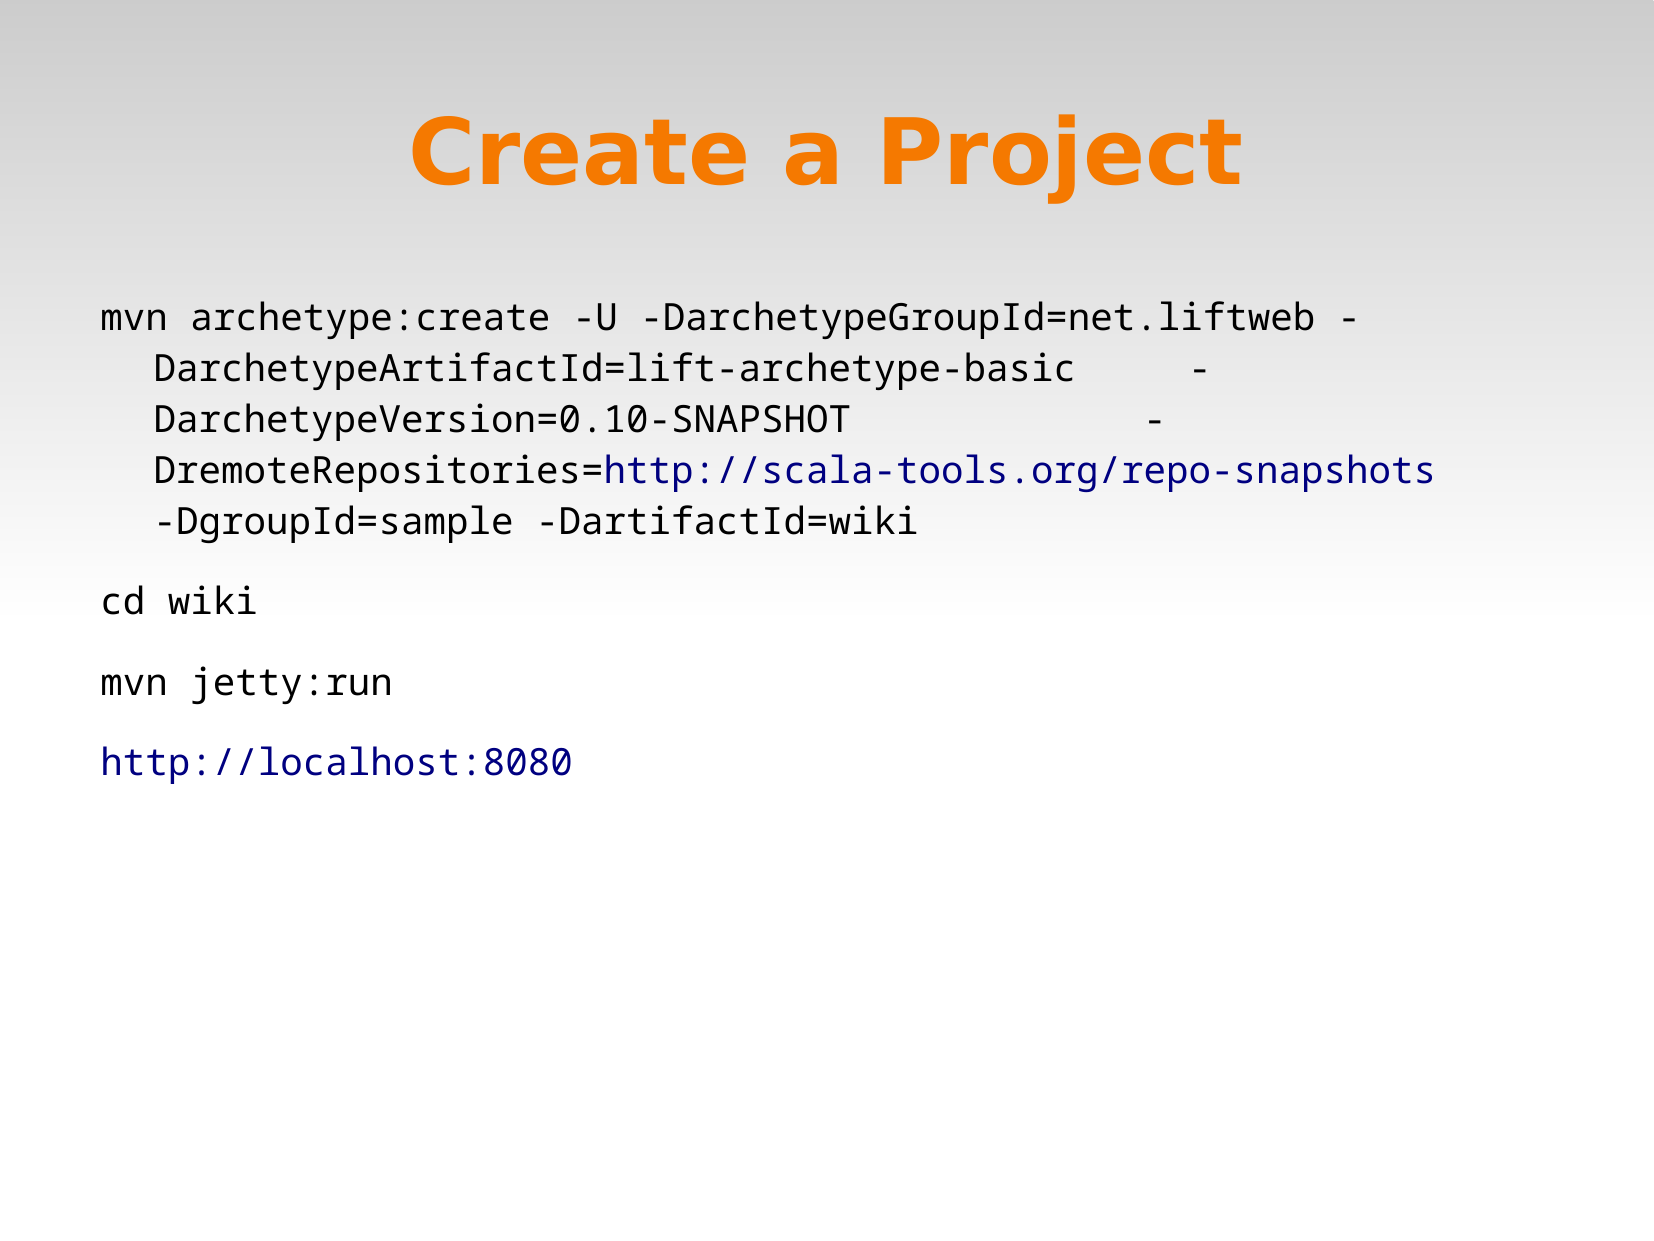

# Create a Project
mvn archetype:create -U -DarchetypeGroupId=net.liftweb -DarchetypeArtifactId=lift-archetype-basic -DarchetypeVersion=0.10-SNAPSHOT -DremoteRepositories=http://scala-tools.org/repo-snapshots
-DgroupId=sample -DartifactId=wiki
cd wiki
mvn jetty:run
http://localhost:8080